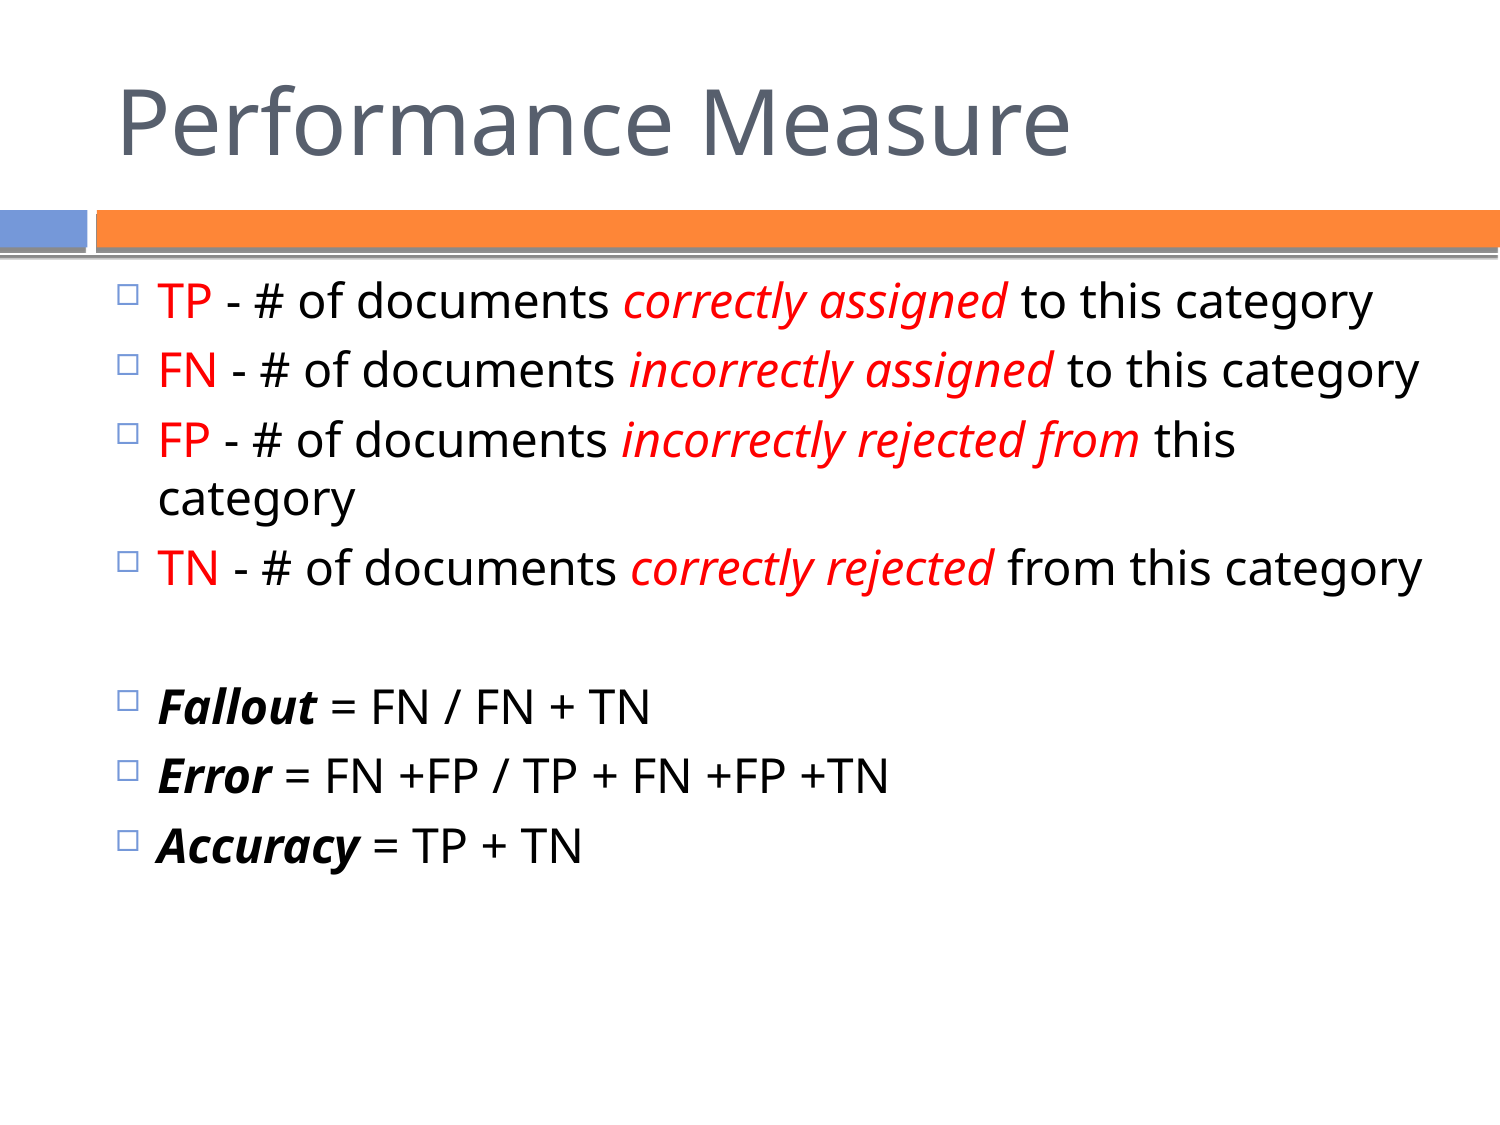

# Performance Measure
TP - # of documents correctly assigned to this category
FN - # of documents incorrectly assigned to this category
FP - # of documents incorrectly rejected from this category
TN - # of documents correctly rejected from this category
Fallout = FN / FN + TN
Error = FN +FP / TP + FN +FP +TN
Accuracy = TP + TN